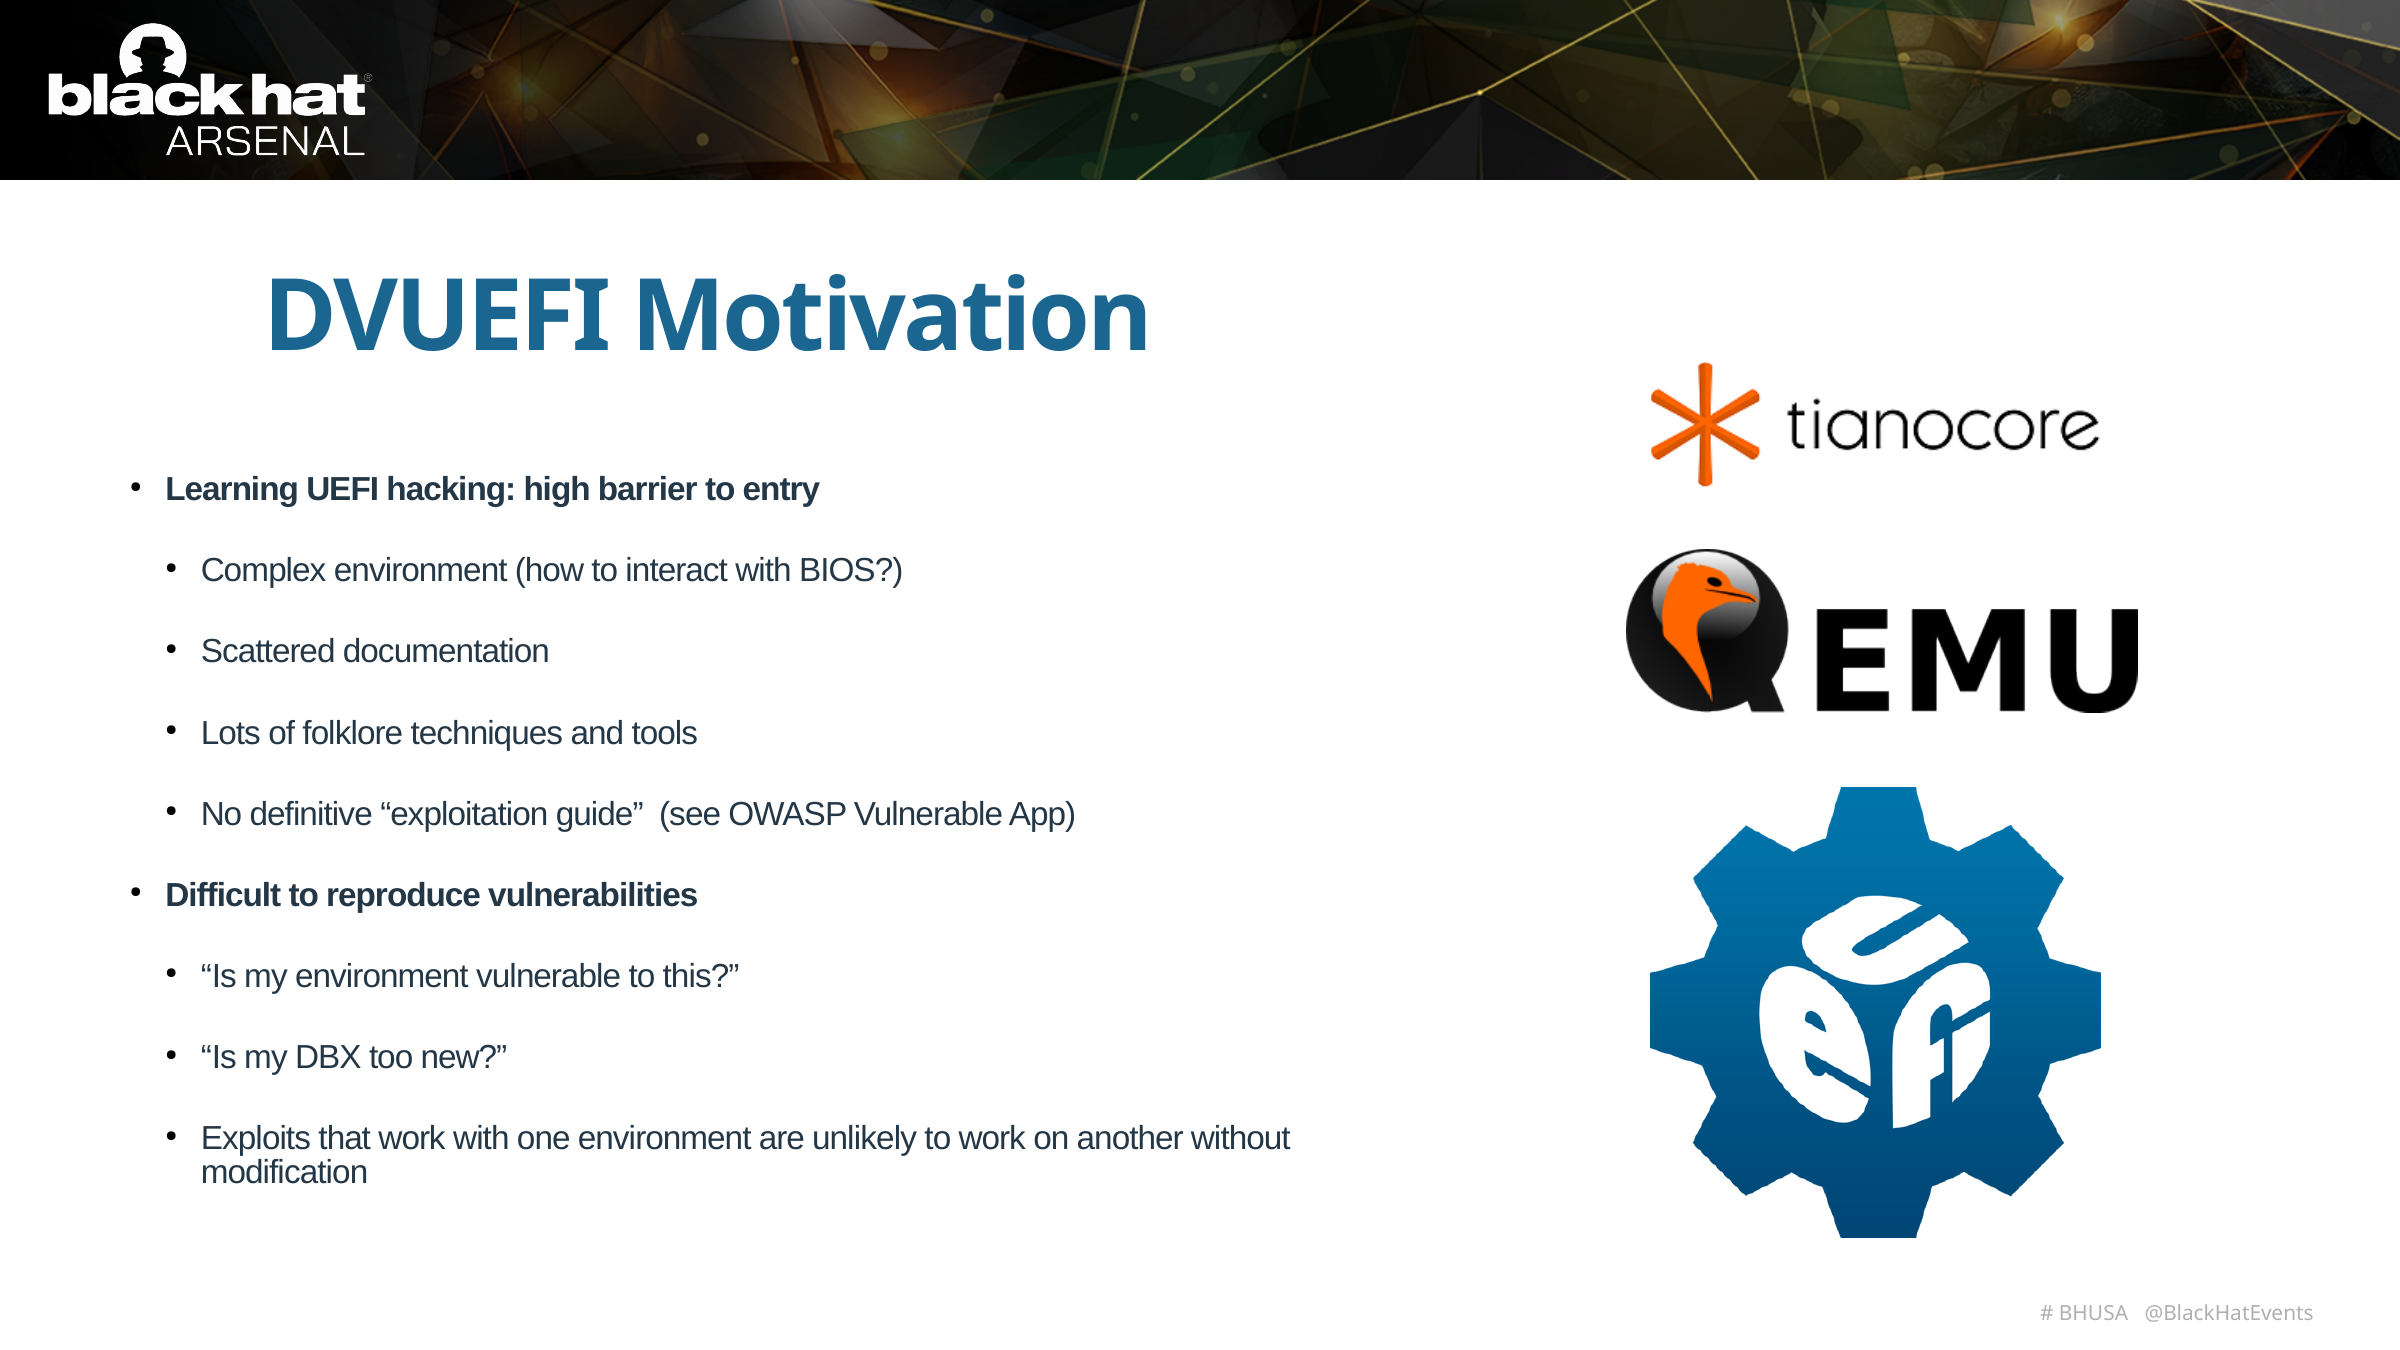

DVUEFI Motivation
Learning UEFI hacking: high barrier to entry
Complex environment (how to interact with BIOS?)
Scattered documentation
Lots of folklore techniques and tools
No definitive “exploitation guide” (see OWASP Vulnerable App)
Difficult to reproduce vulnerabilities
“Is my environment vulnerable to this?”
“Is my DBX too new?”
Exploits that work with one environment are unlikely to work on another without modification